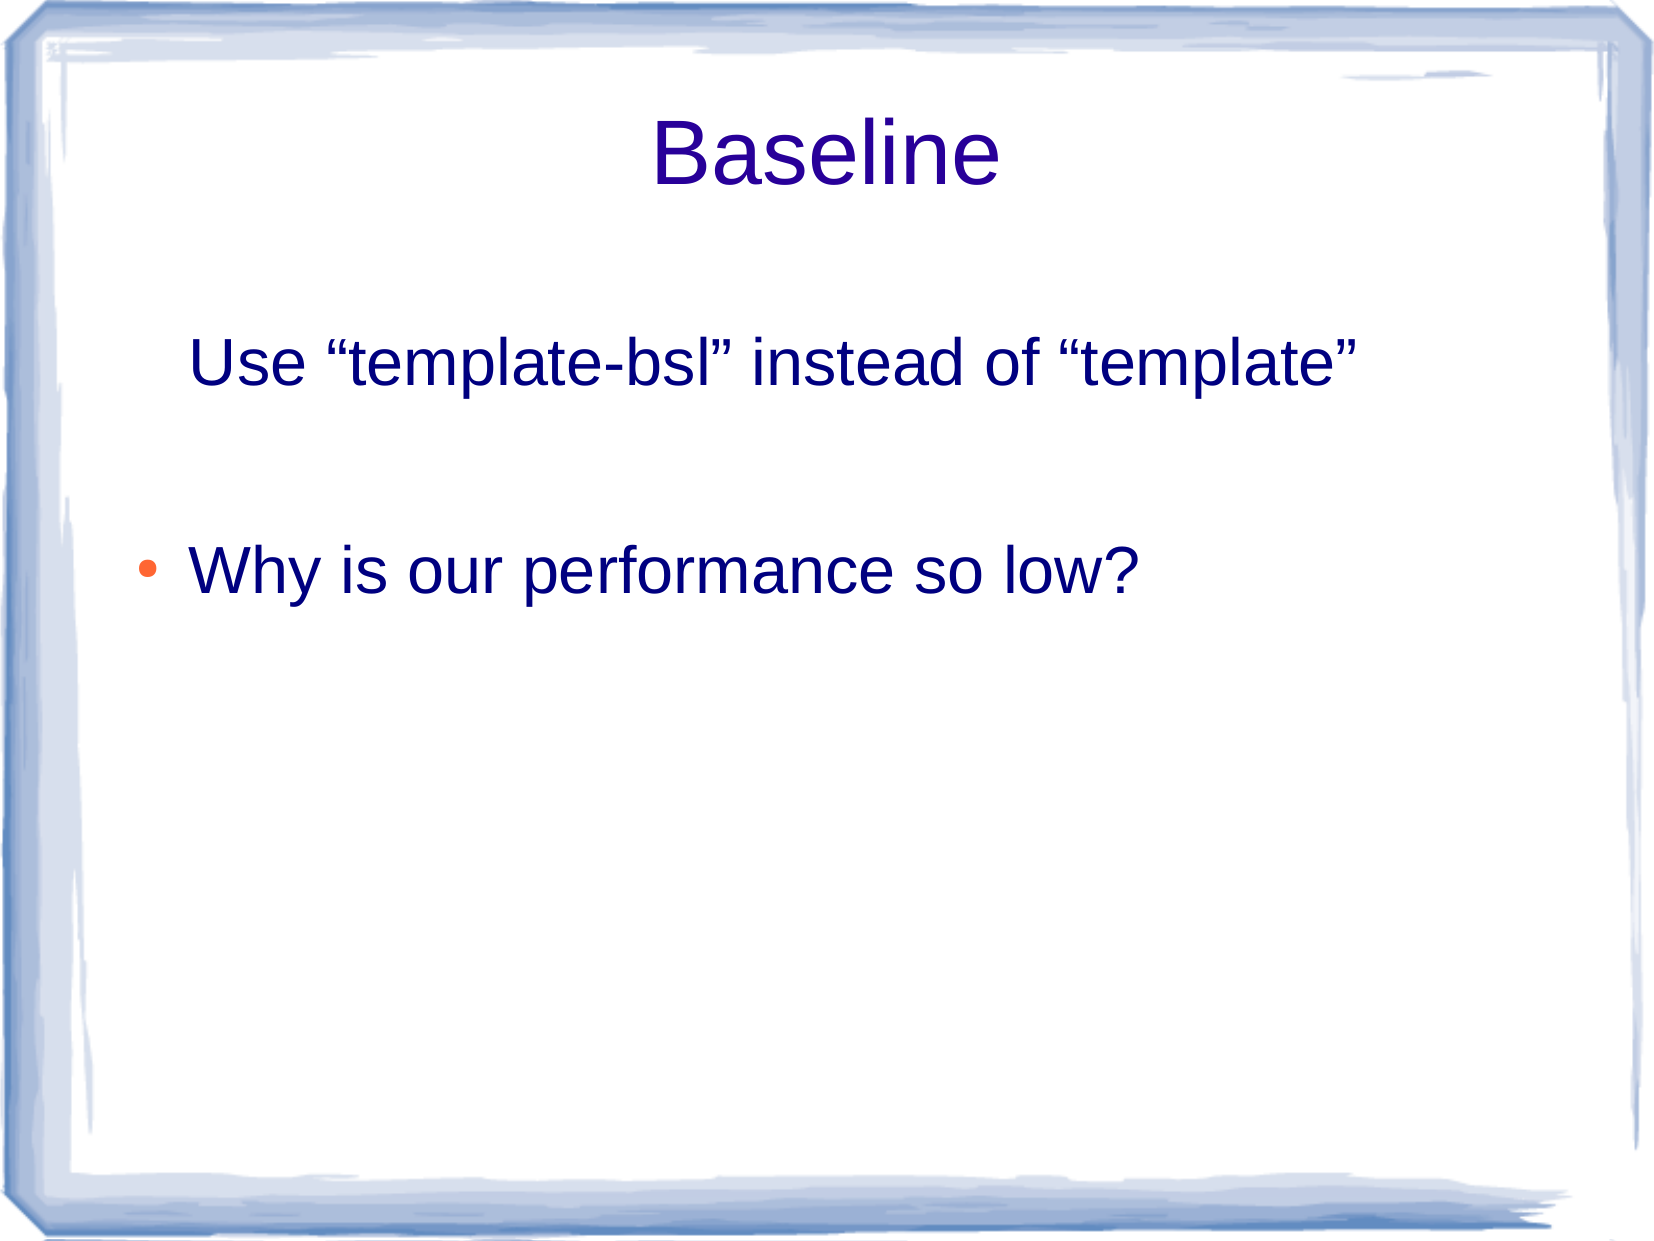

# Baseline
Use “template-bsl” instead of “template”
Why is our performance so low?